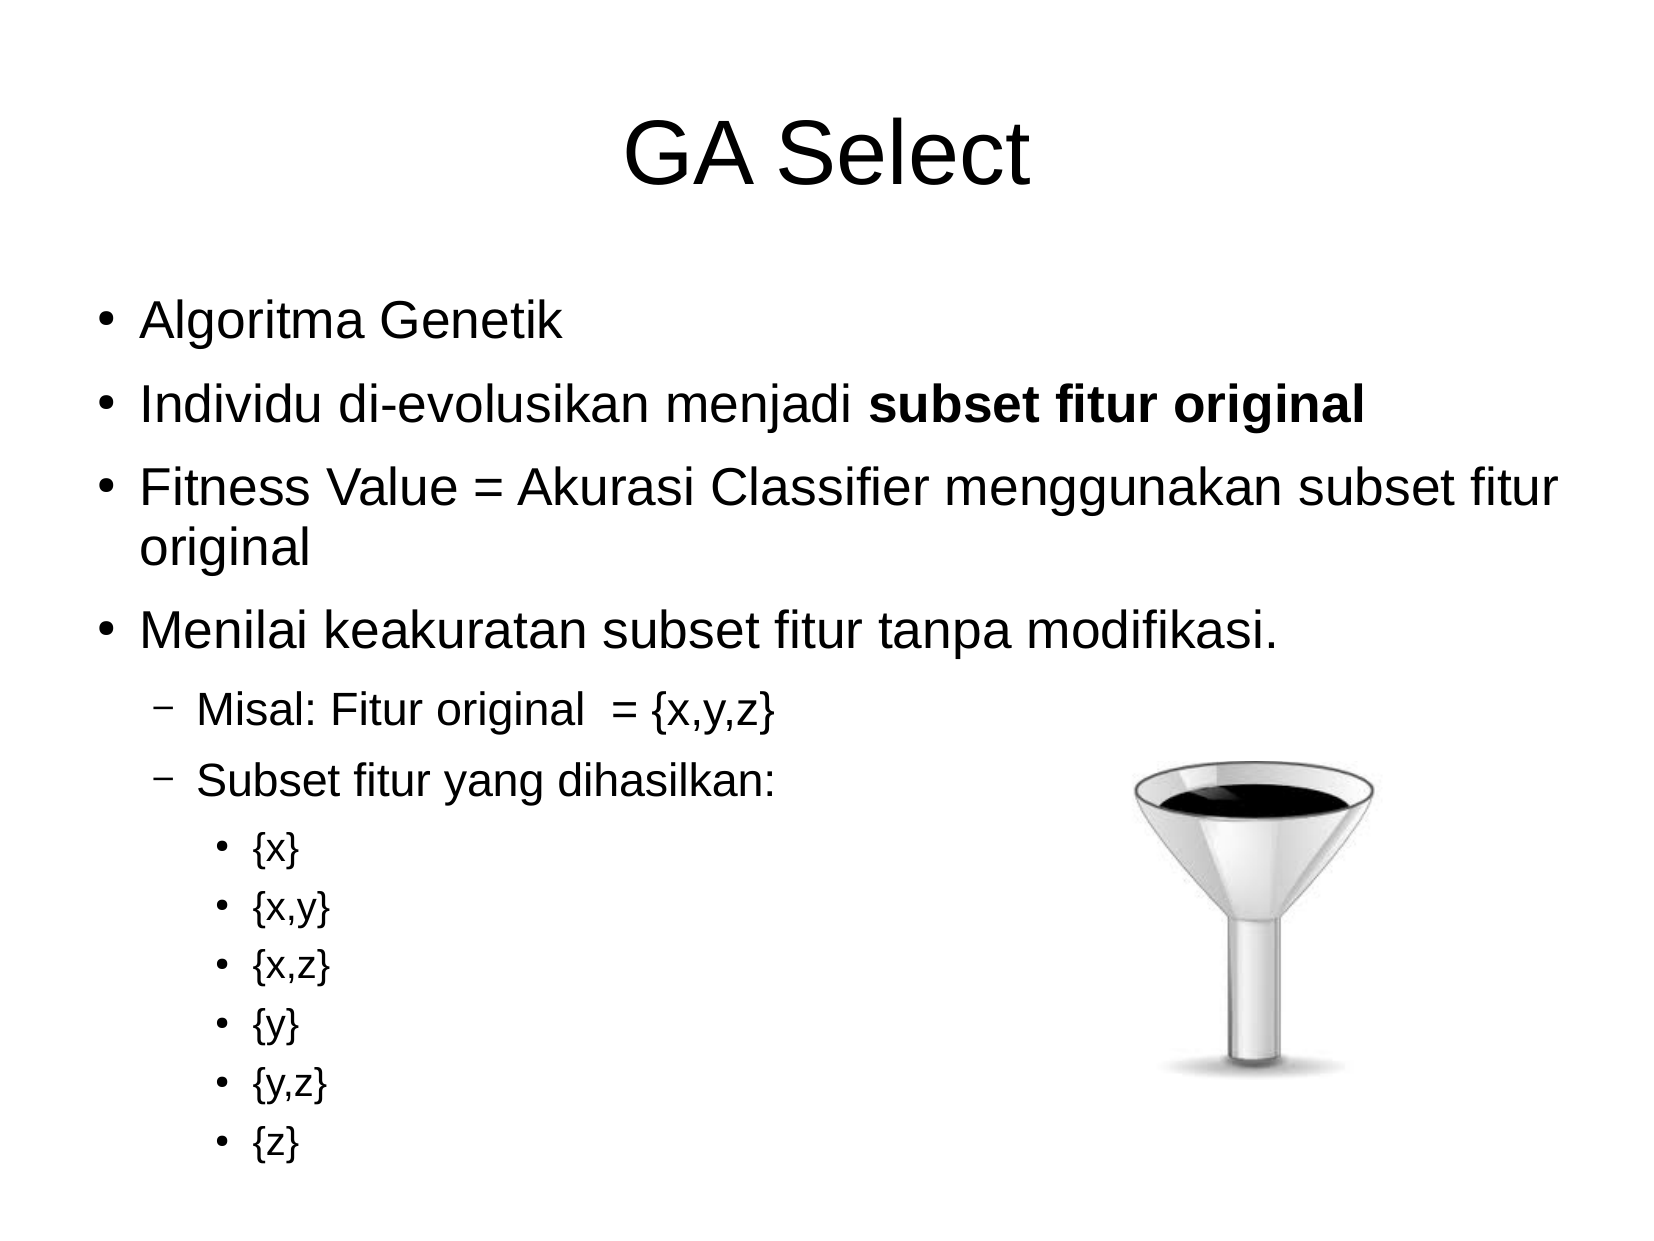

# GA Select
Algoritma Genetik
Individu di-evolusikan menjadi subset fitur original
Fitness Value = Akurasi Classifier menggunakan subset fitur original
Menilai keakuratan subset fitur tanpa modifikasi.
Misal: Fitur original = {x,y,z}
Subset fitur yang dihasilkan:
{x}
{x,y}
{x,z}
{y}
{y,z}
{z}